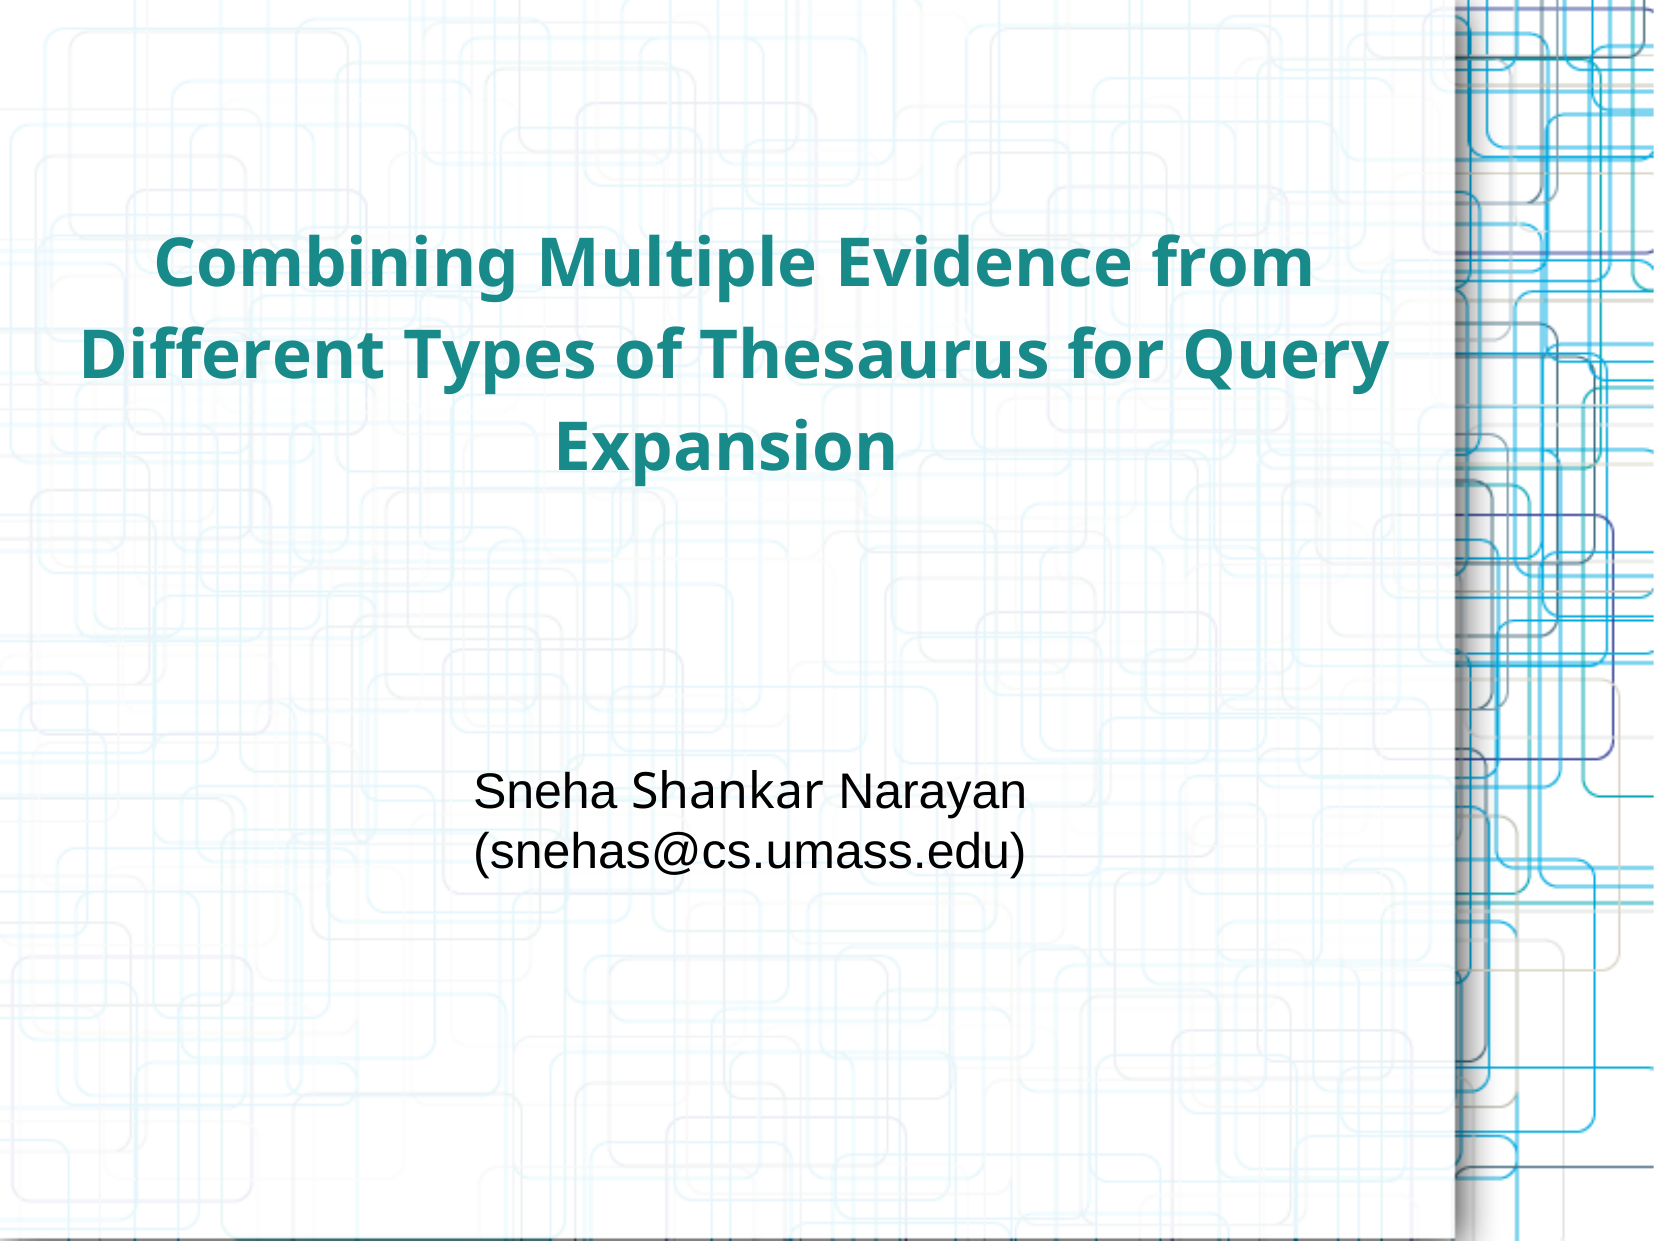

# Combining Multiple Evidence from Different Types of Thesaurus for Query Expansion
Sneha Shankar Narayan
(snehas@cs.umass.edu)